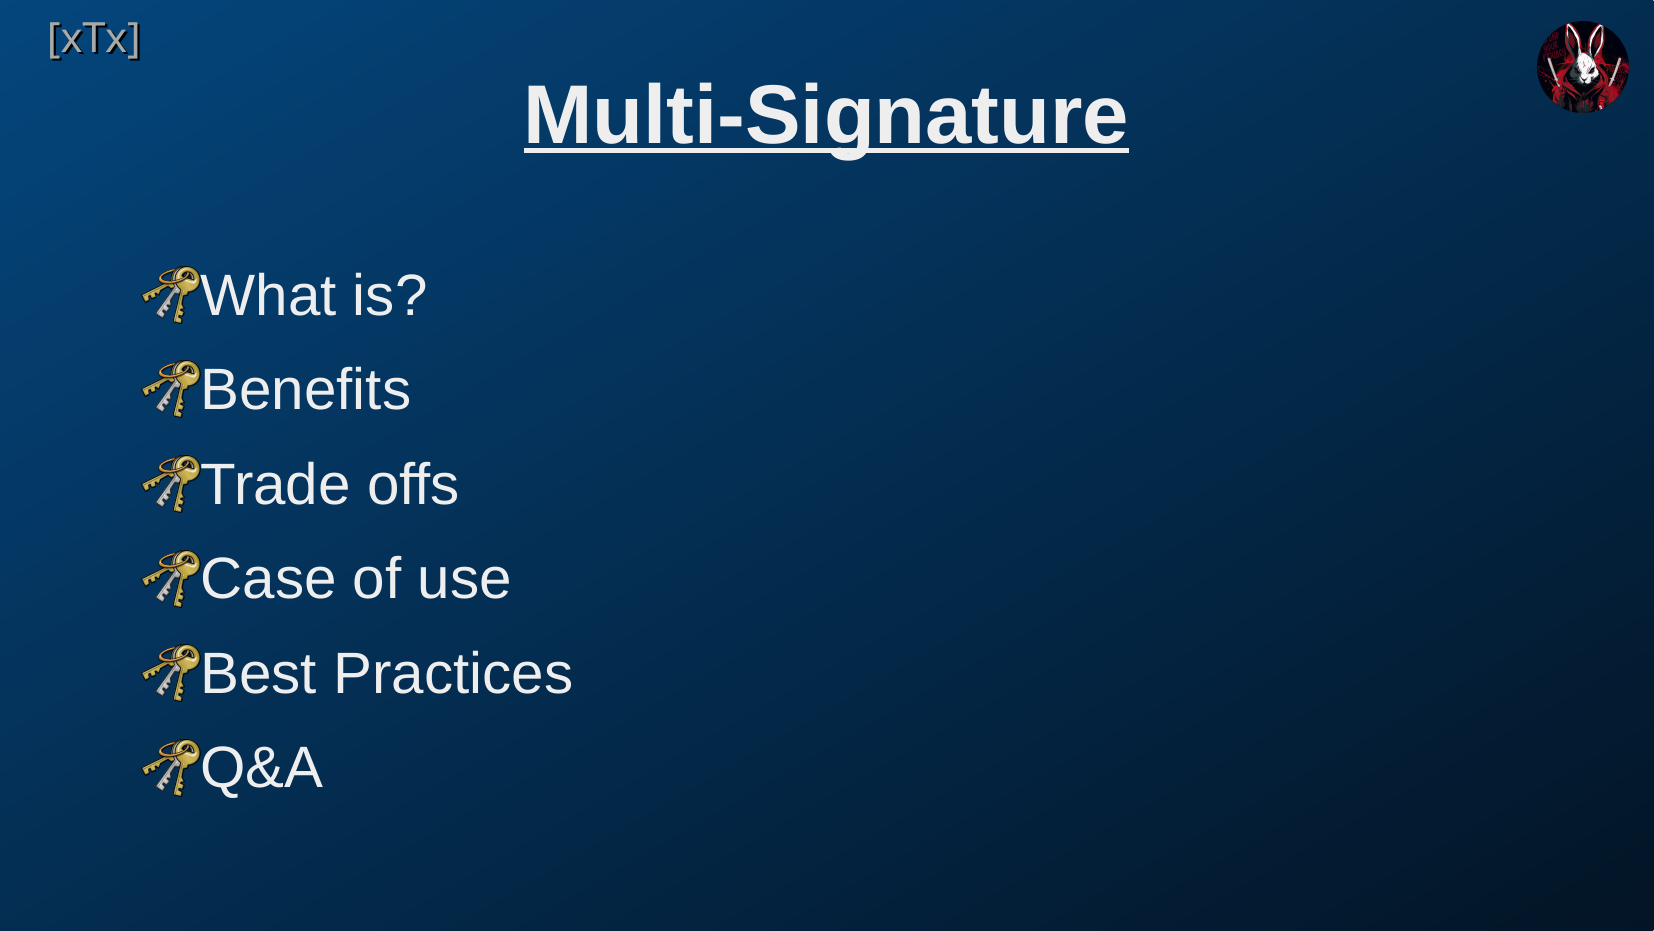

[xTx]
# Multi-Signature
What is?
Benefits
Trade offs
Case of use
Best Practices
Q&A